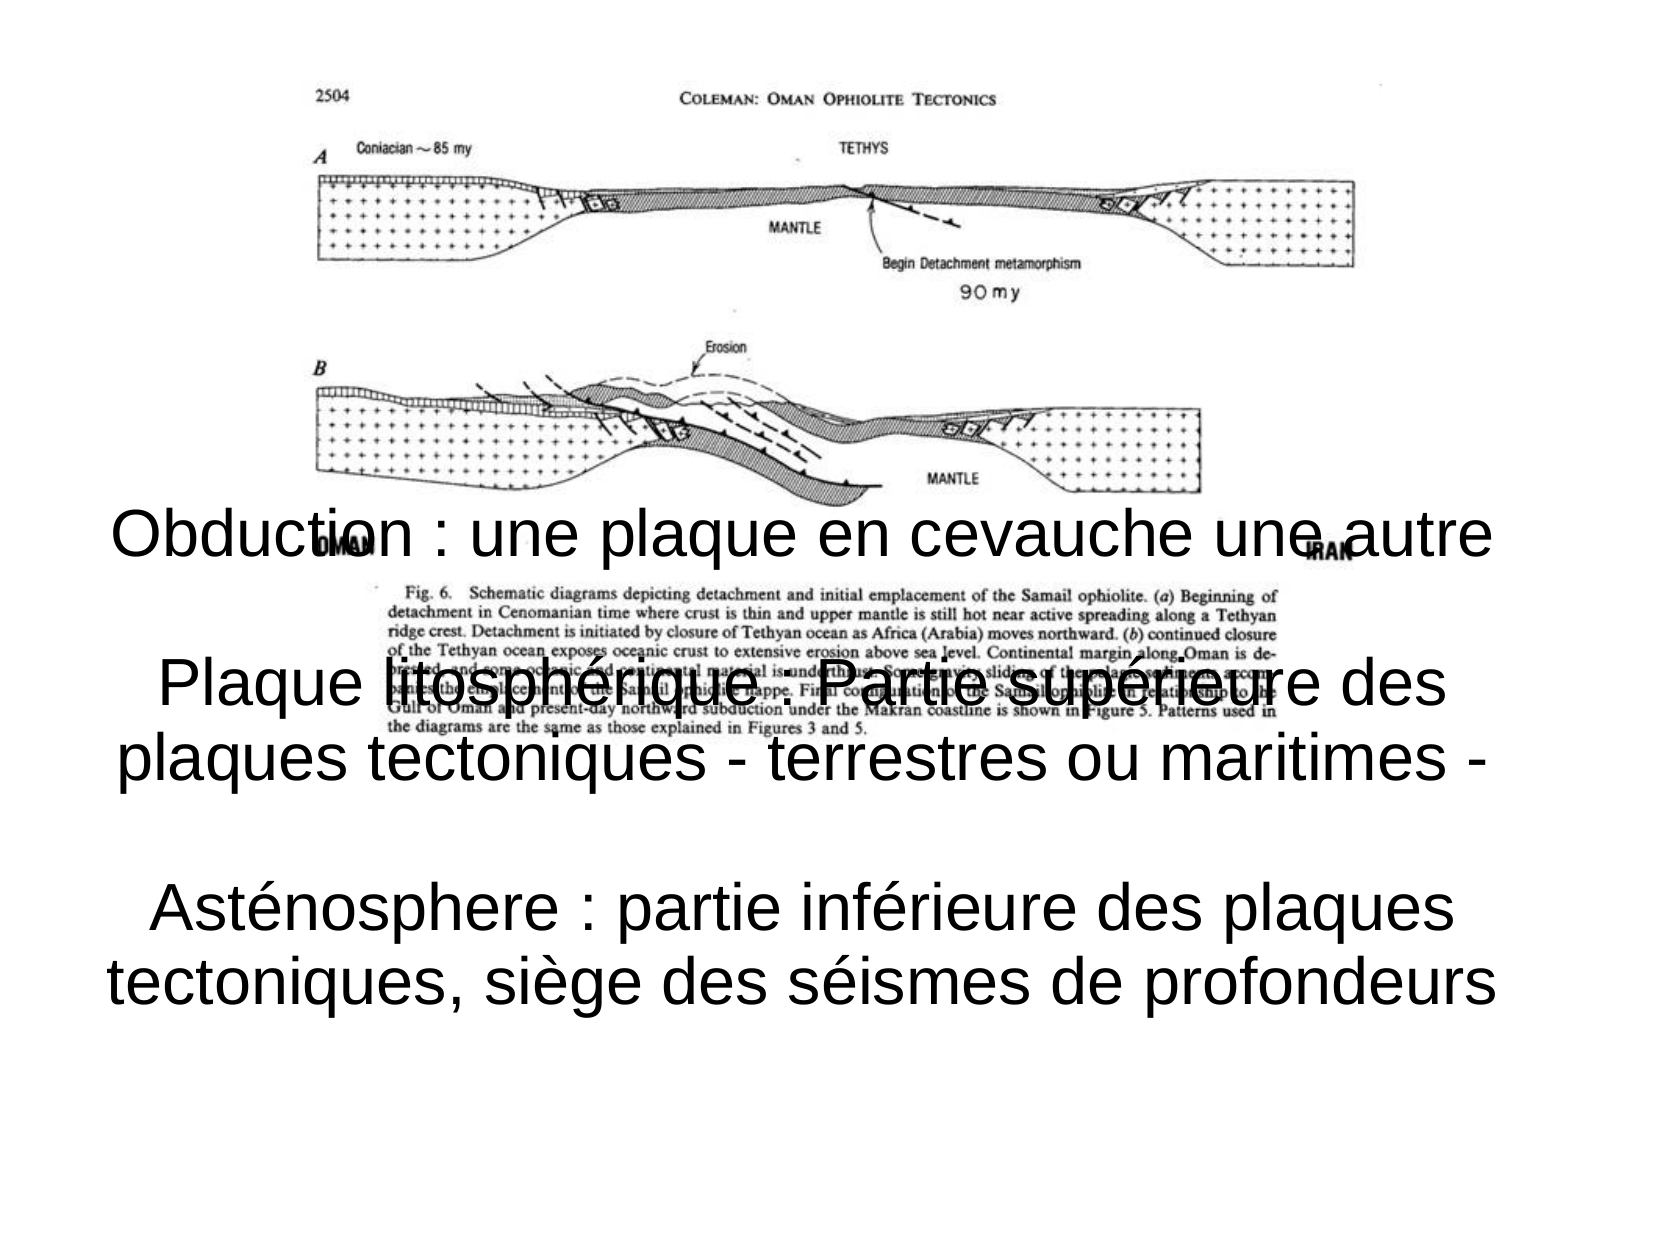

# Vocabulaire
Obduction : une plaque en cevauche une autre
Plaque litosphérique : Partie supérieure des plaques tectoniques - terrestres ou maritimes -
Asténosphere : partie inférieure des plaques tectoniques, siège des séismes de profondeurs